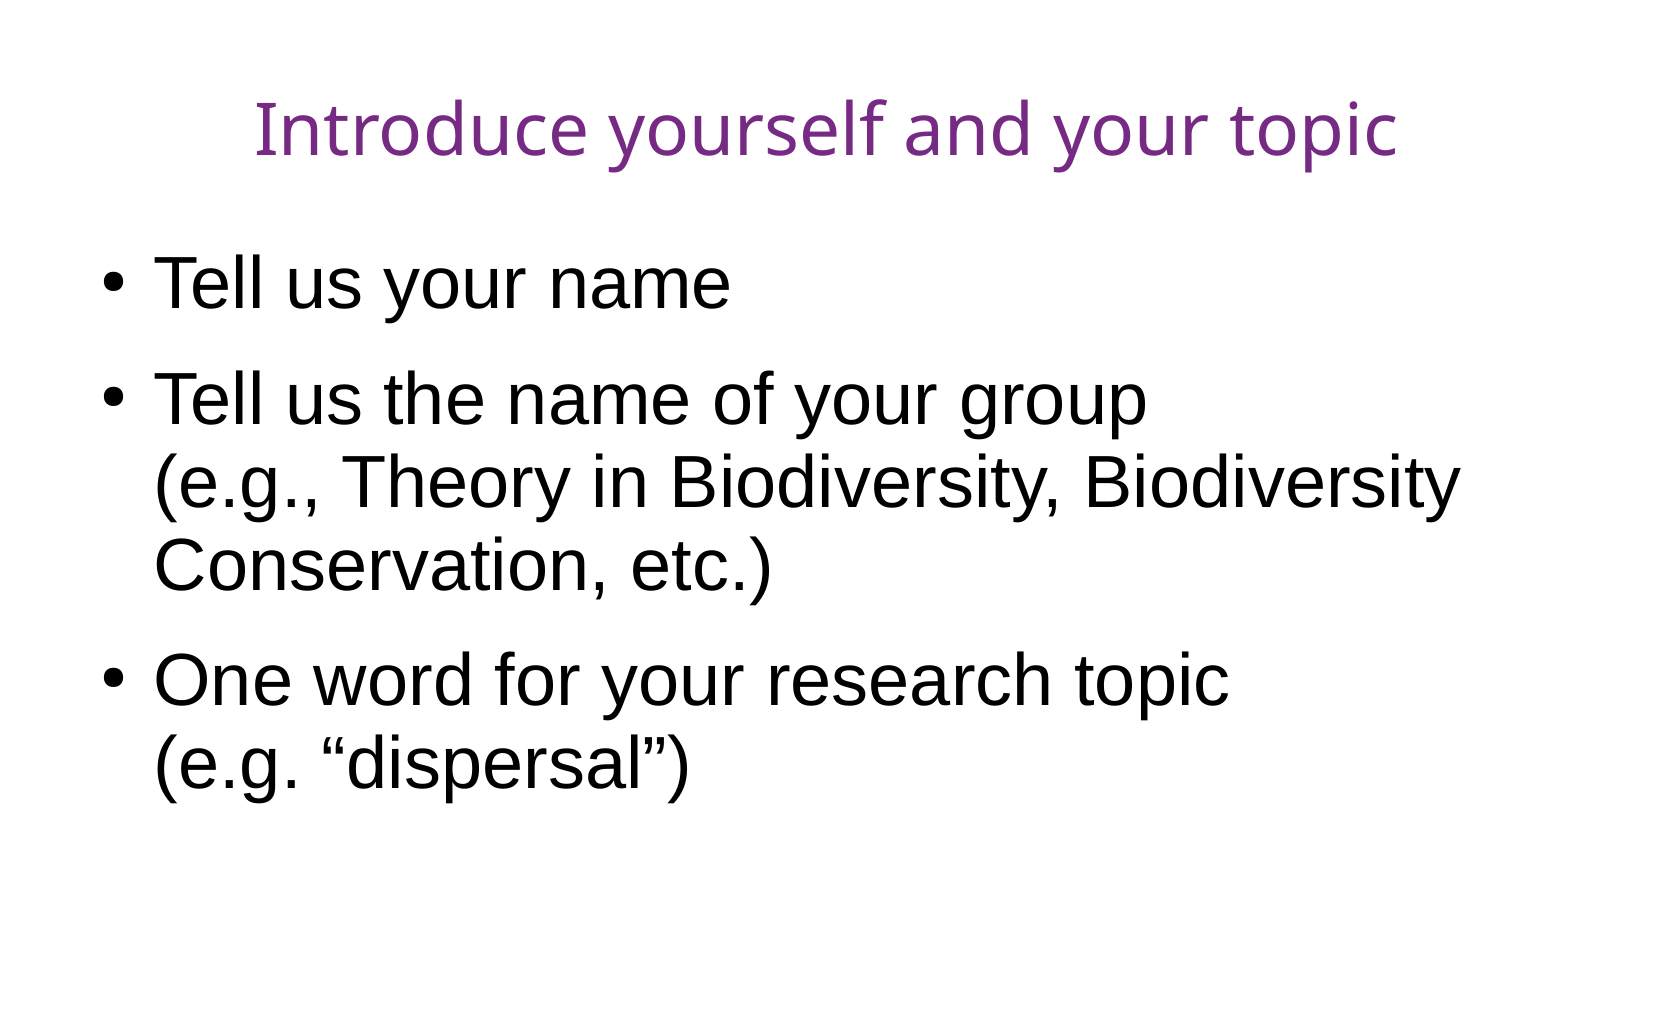

# Introduce yourself and your topic
Tell us your name
Tell us the name of your group
(e.g., Theory in Biodiversity, Biodiversity Conservation, etc.)
One word for your research topic
(e.g. “dispersal”)